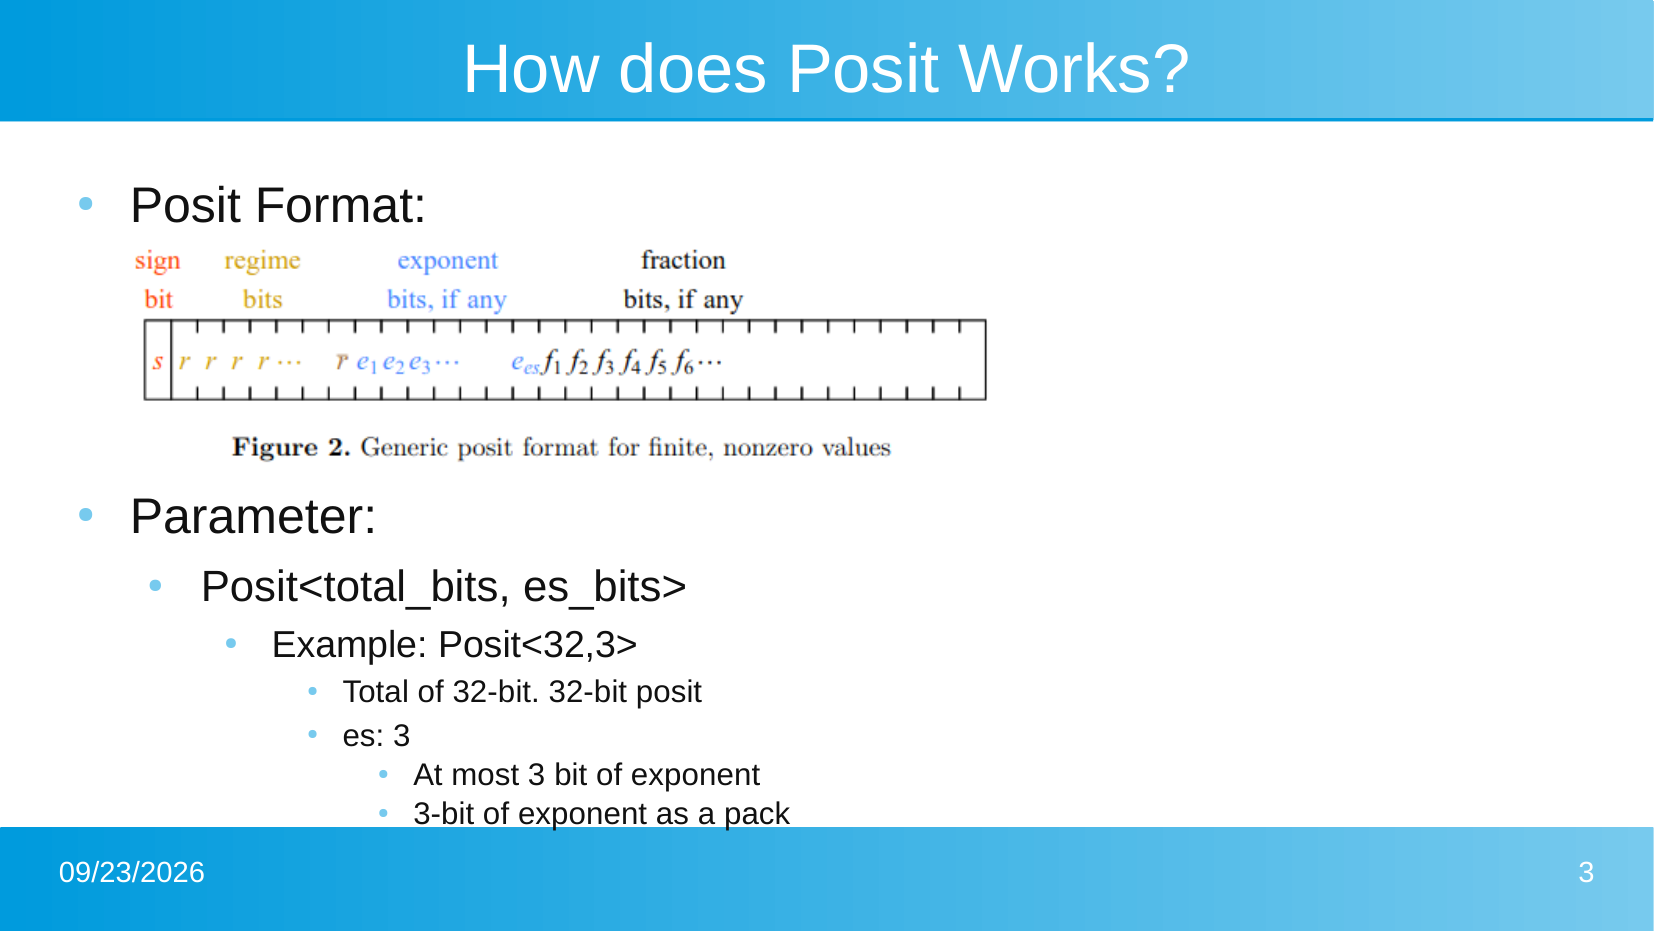

# How does Posit Works?
Posit Format:
Parameter:
Posit<total_bits, es_bits>
Example: Posit<32,3>
Total of 32-bit. 32-bit posit
es: 3
At most 3 bit of exponent
3-bit of exponent as a pack
3